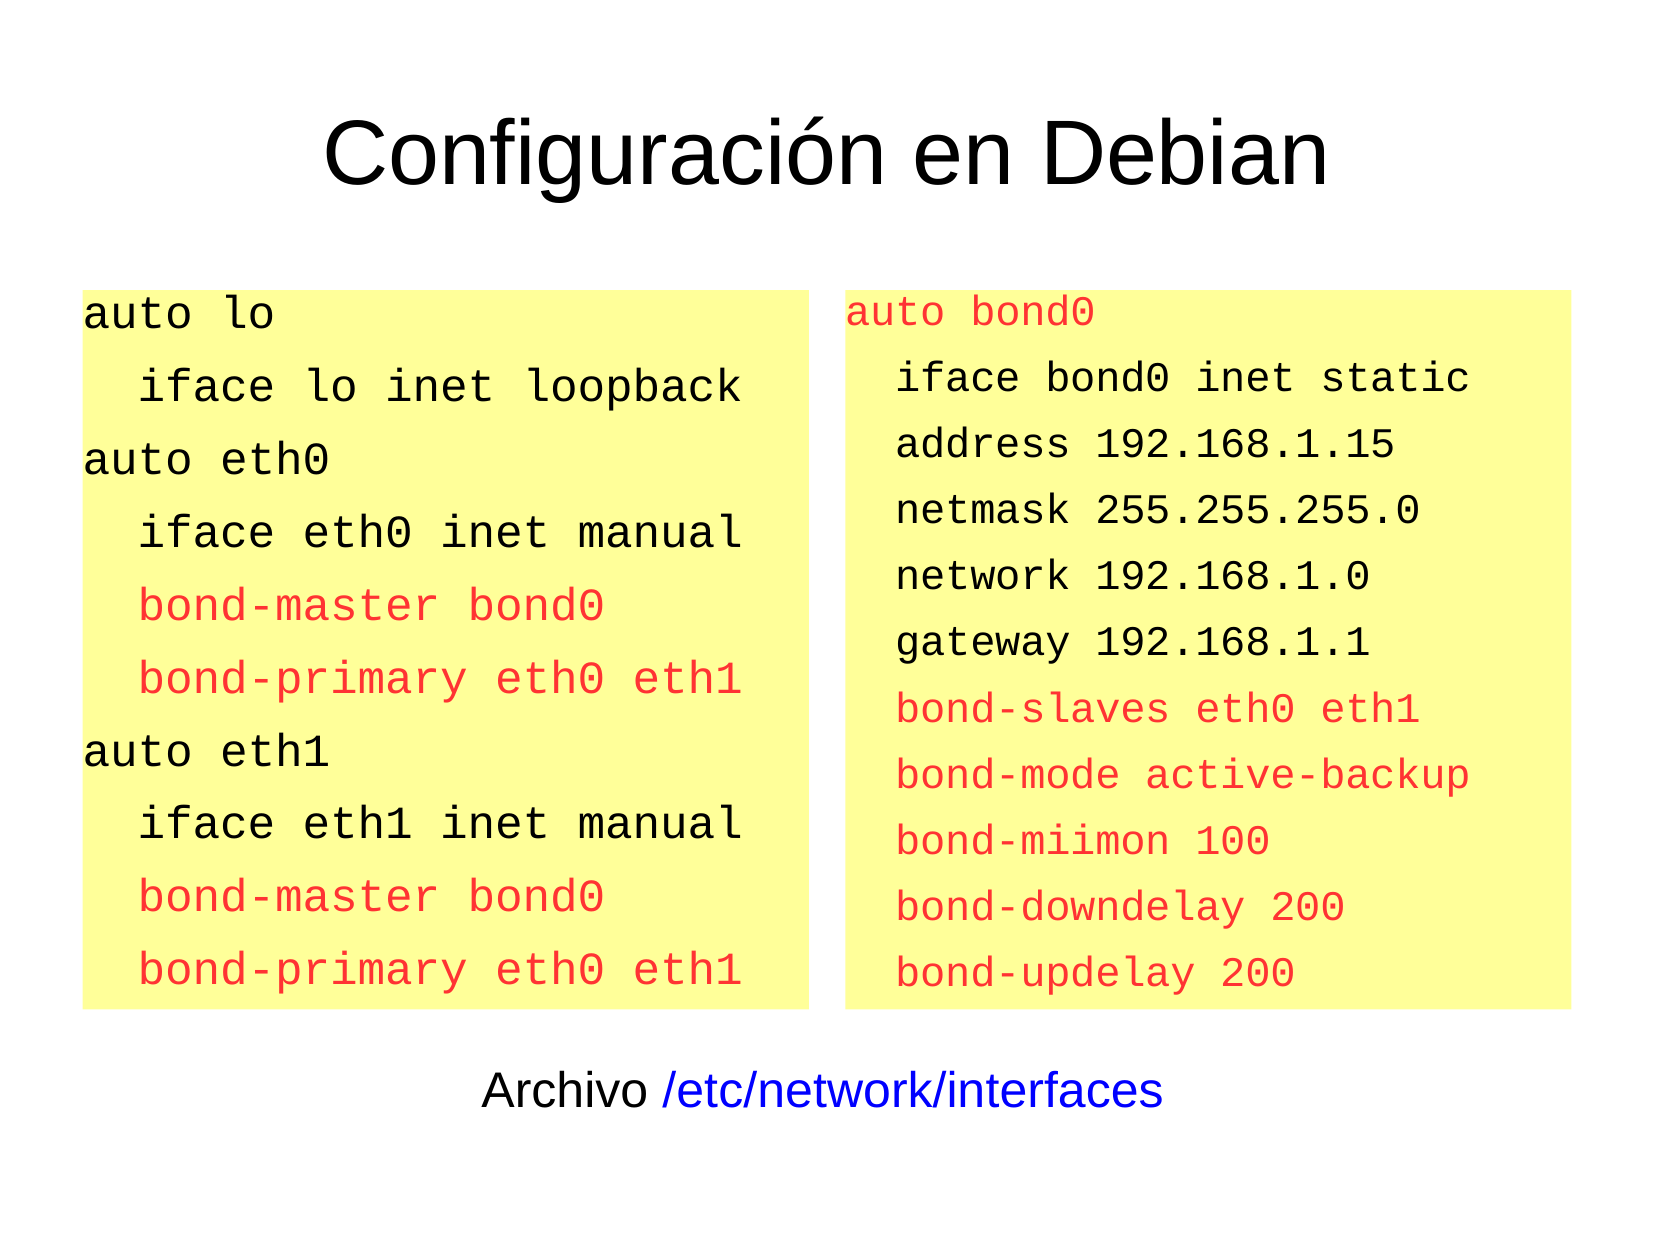

# Configuración en Debian
auto lo
 iface lo inet loopback
auto eth0
 iface eth0 inet manual
 bond-master bond0
 bond-primary eth0 eth1
auto eth1
 iface eth1 inet manual
 bond-master bond0
 bond-primary eth0 eth1
auto bond0
 iface bond0 inet static
 address 192.168.1.15
 netmask 255.255.255.0
 network 192.168.1.0
 gateway 192.168.1.1
 bond-slaves eth0 eth1
 bond-mode active-backup
 bond-miimon 100
 bond-downdelay 200
 bond-updelay 200
Archivo /etc/network/interfaces